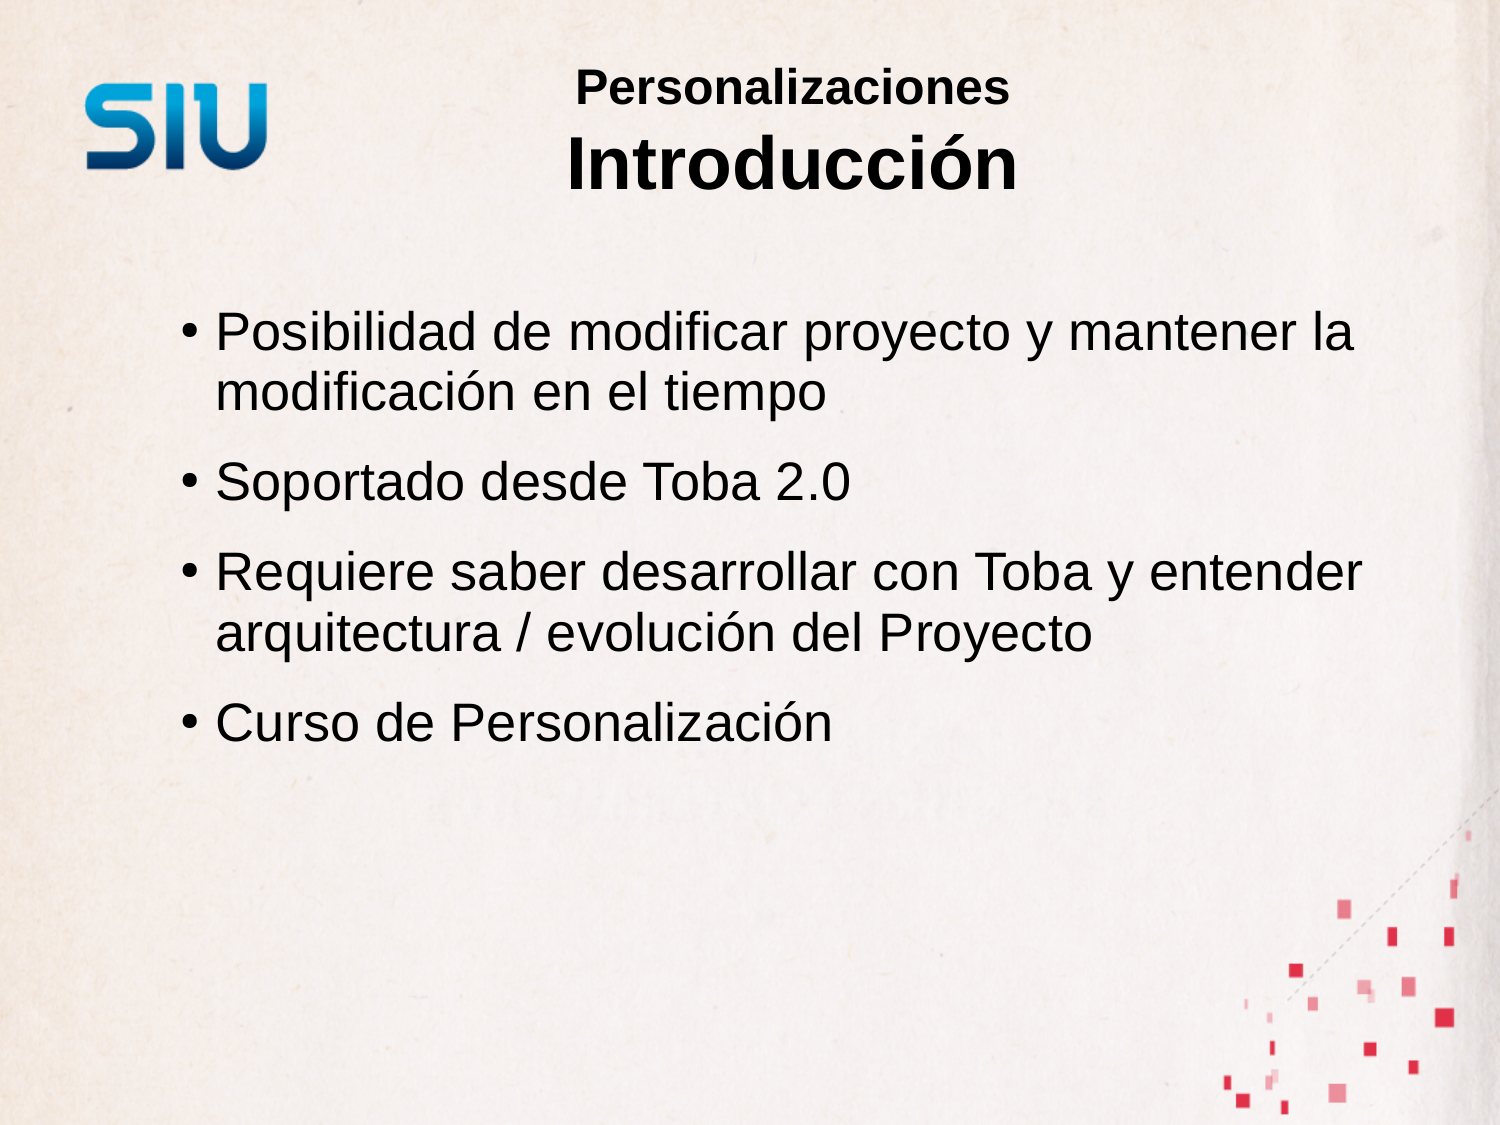

Personalizaciones
Introducción
Posibilidad de modificar proyecto y mantener la modificación en el tiempo
Soportado desde Toba 2.0
Requiere saber desarrollar con Toba y entender arquitectura / evolución del Proyecto
Curso de Personalización